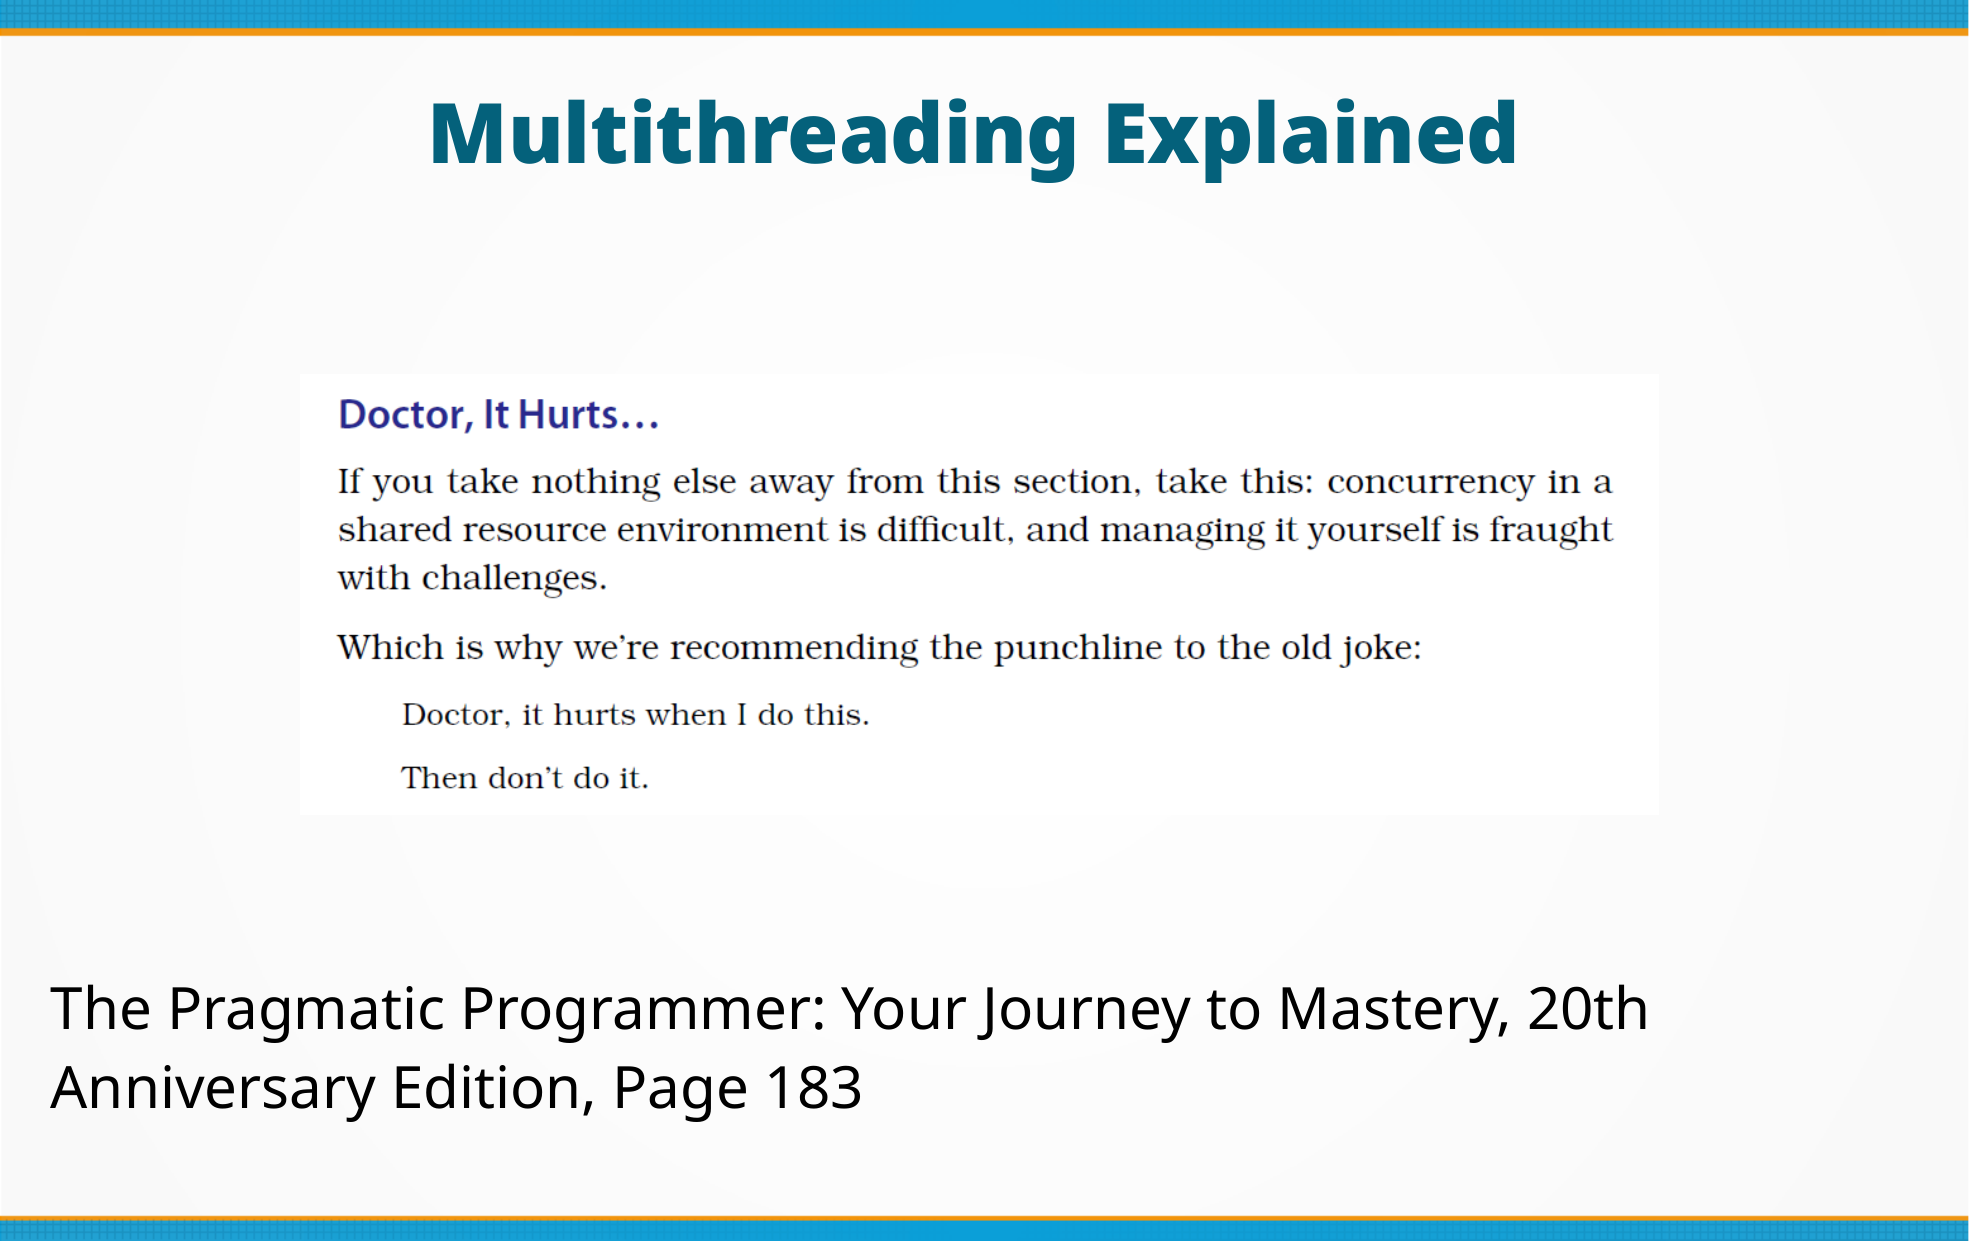

# Multithreading Explained
The Pragmatic Programmer: Your Journey to Mastery, 20th Anniversary Edition, Page 183